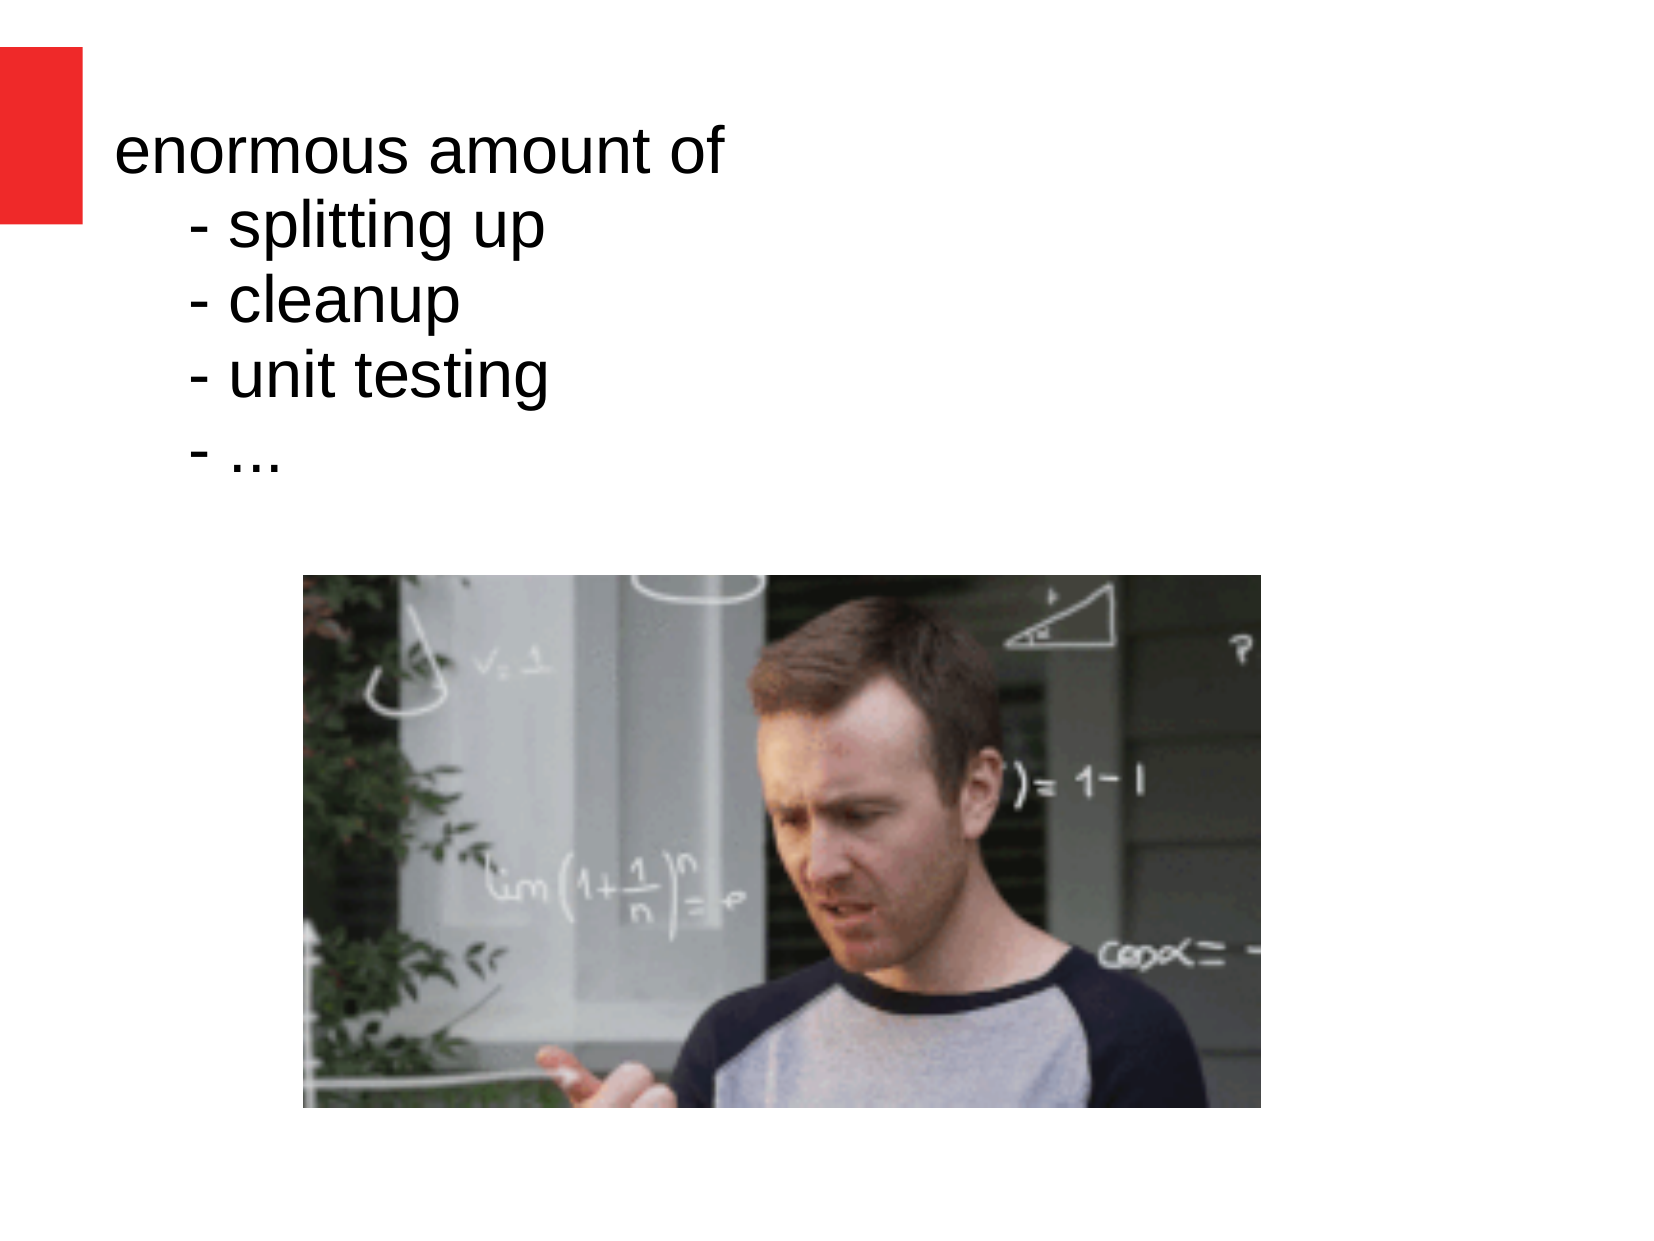

# enormous amount of
	- splitting up
	- cleanup
 - unit testing
	- ...